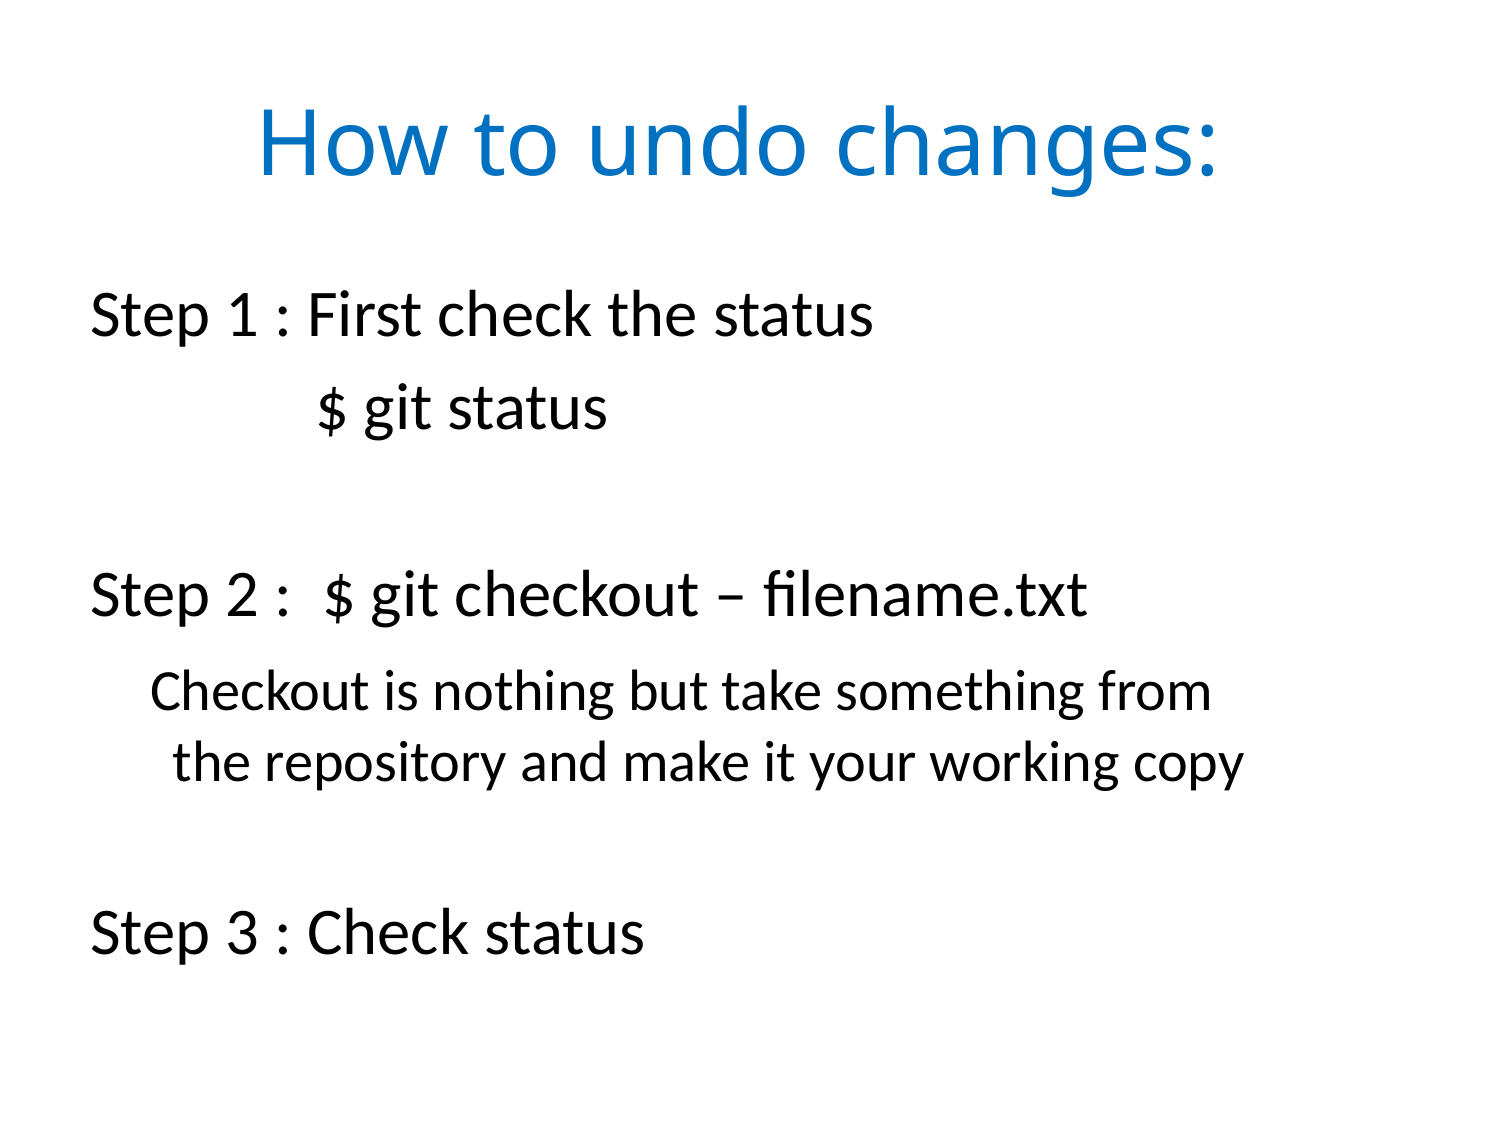

# How to undo changes:
Step 1 : First check the status
 $ git status
Step 2 : $ git checkout – filename.txt
 Checkout is nothing but take something from the repository and make it your working copy
Step 3 : Check status